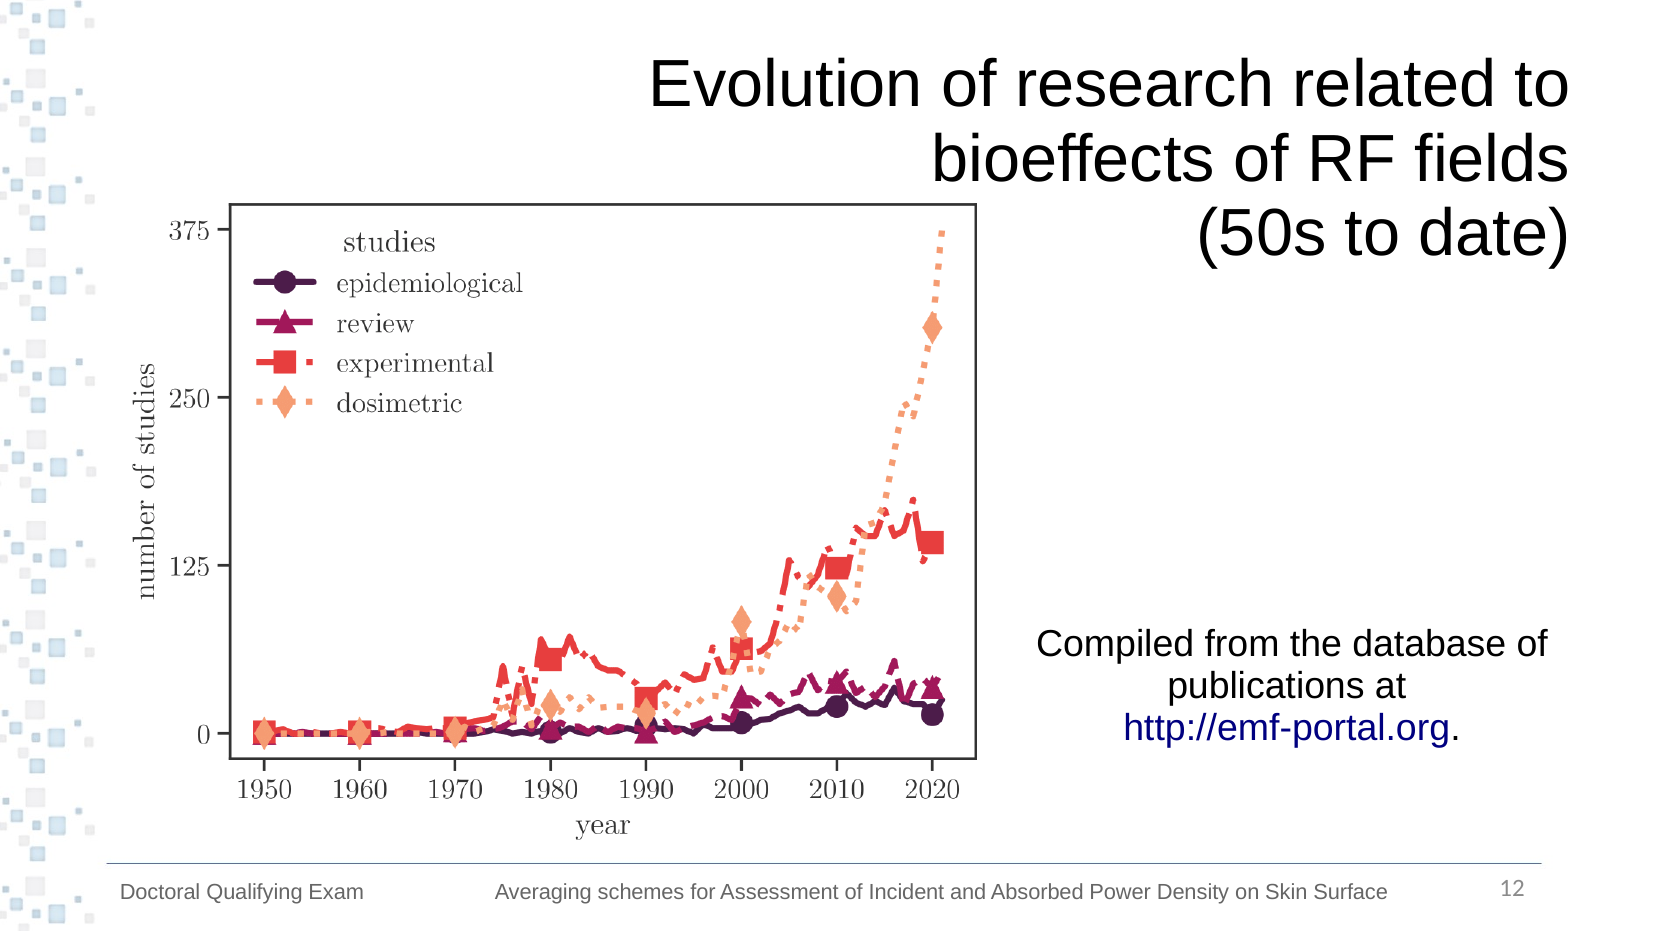

# Evolution of research related to bioeffects of RF fields (50s to date)
Compiled from the database of publications at http://emf-portal.org.
12
Doctoral Qualifying Exam		Averaging schemes for Assessment of Incident and Absorbed Power Density on Skin Surface